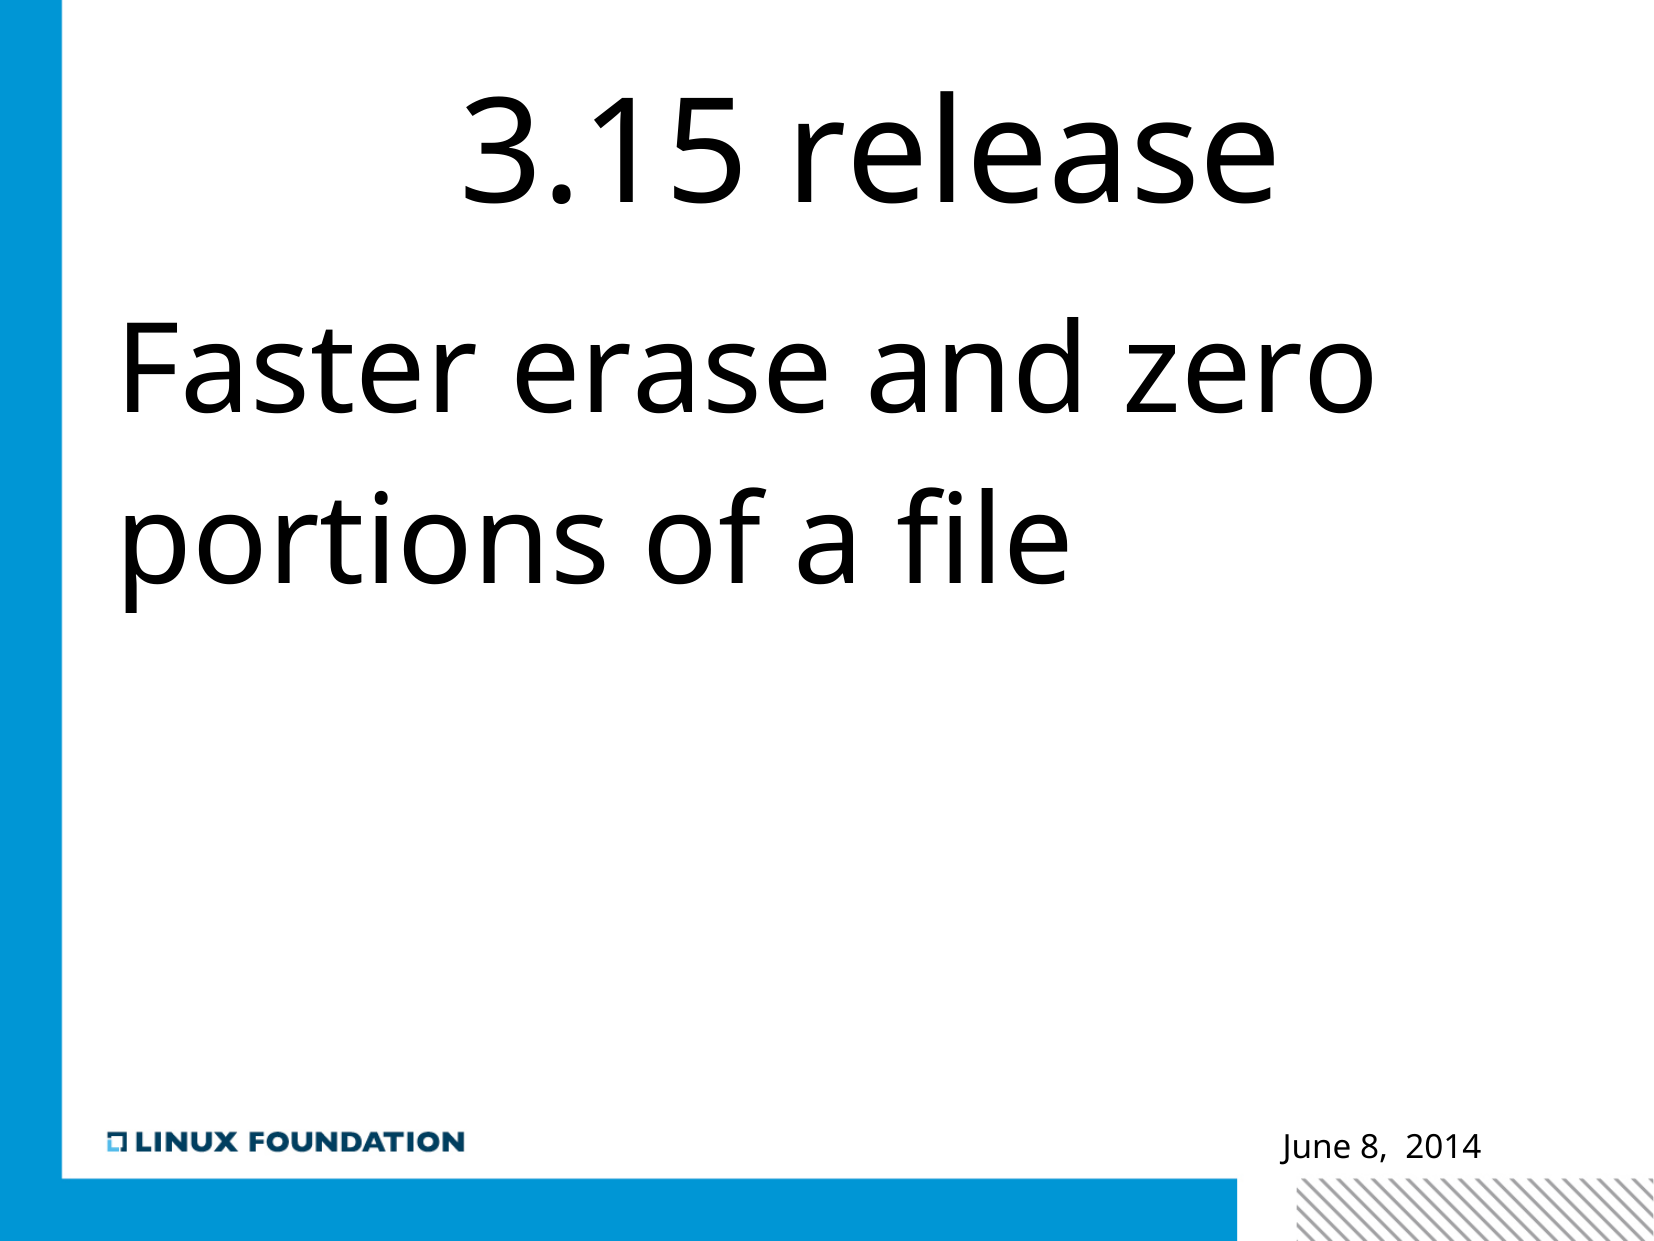

3.15 release
Faster erase and zero
portions of a file
June 8, 2014